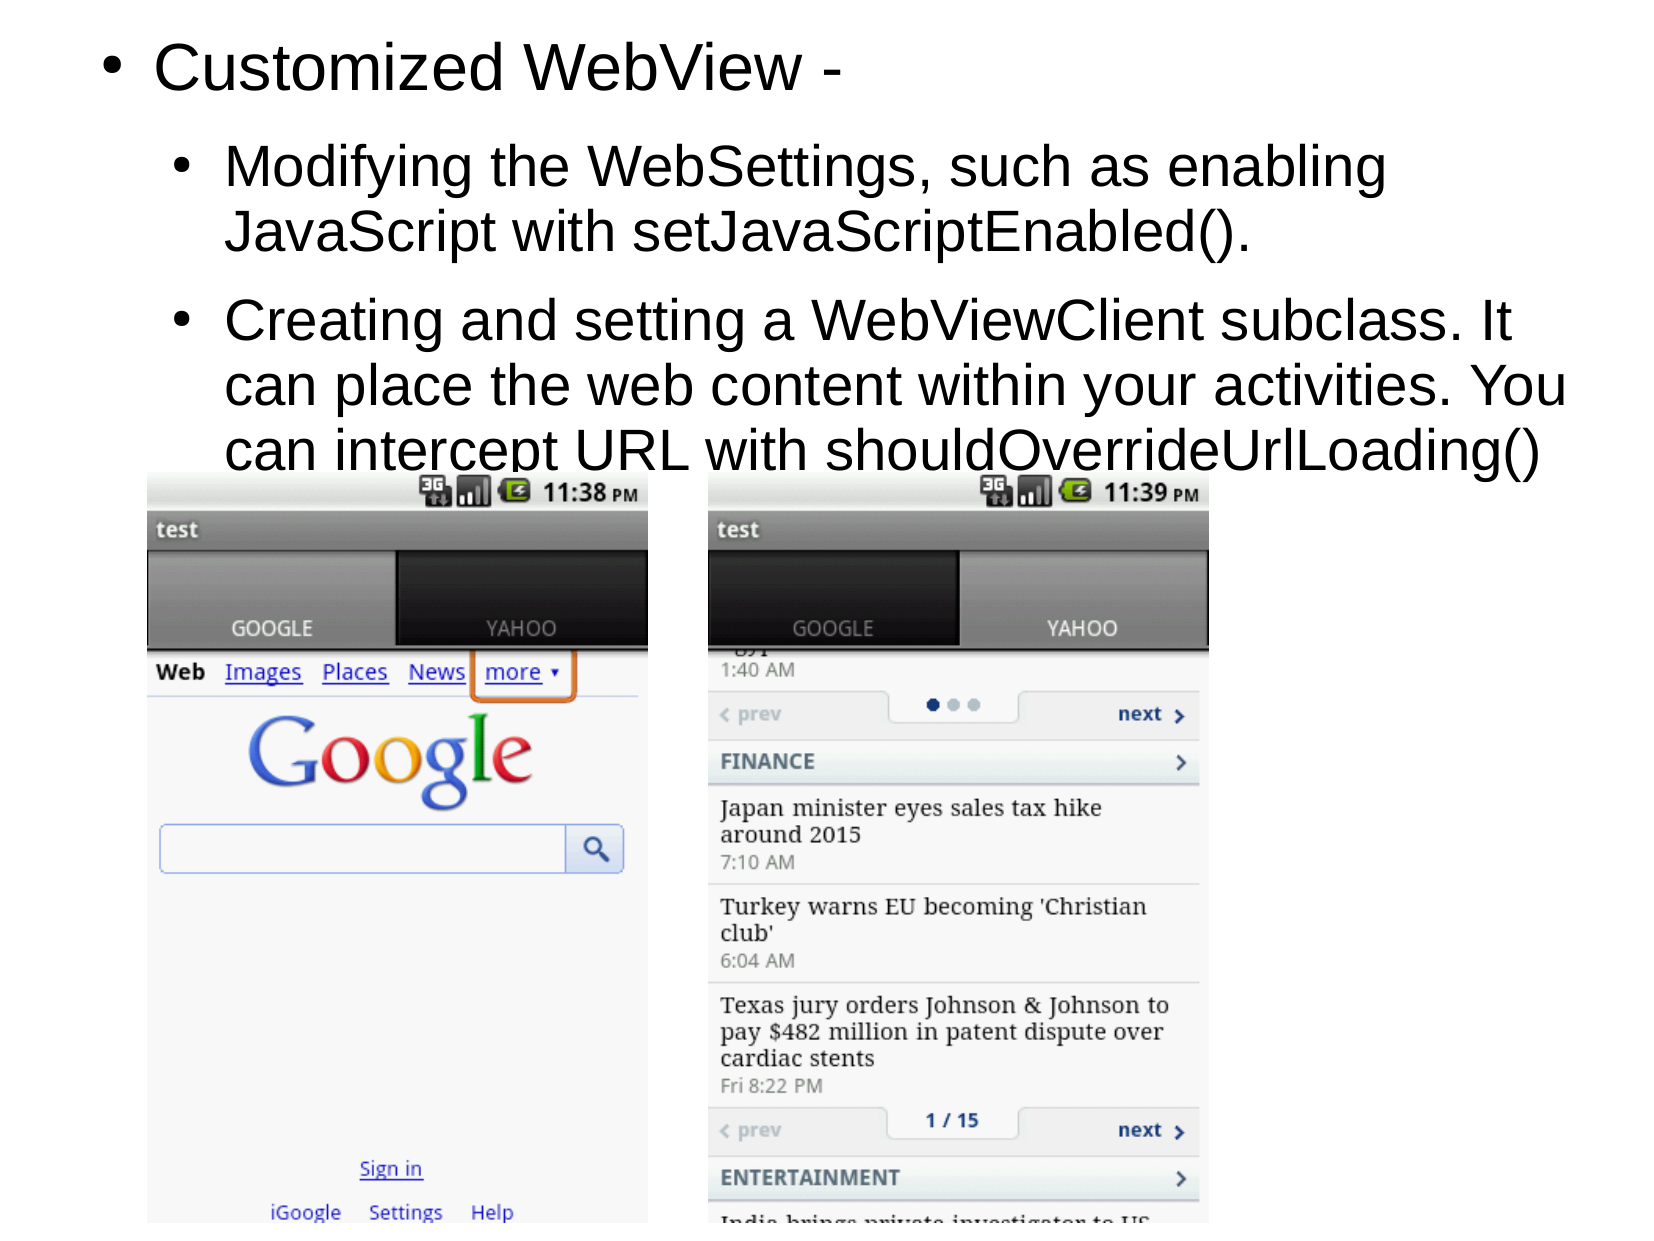

# Customized WebView -
Modifying the WebSettings, such as enabling JavaScript with setJavaScriptEnabled().
Creating and setting a WebViewClient subclass. It can place the web content within your activities. You can intercept URL with shouldOverrideUrlLoading()